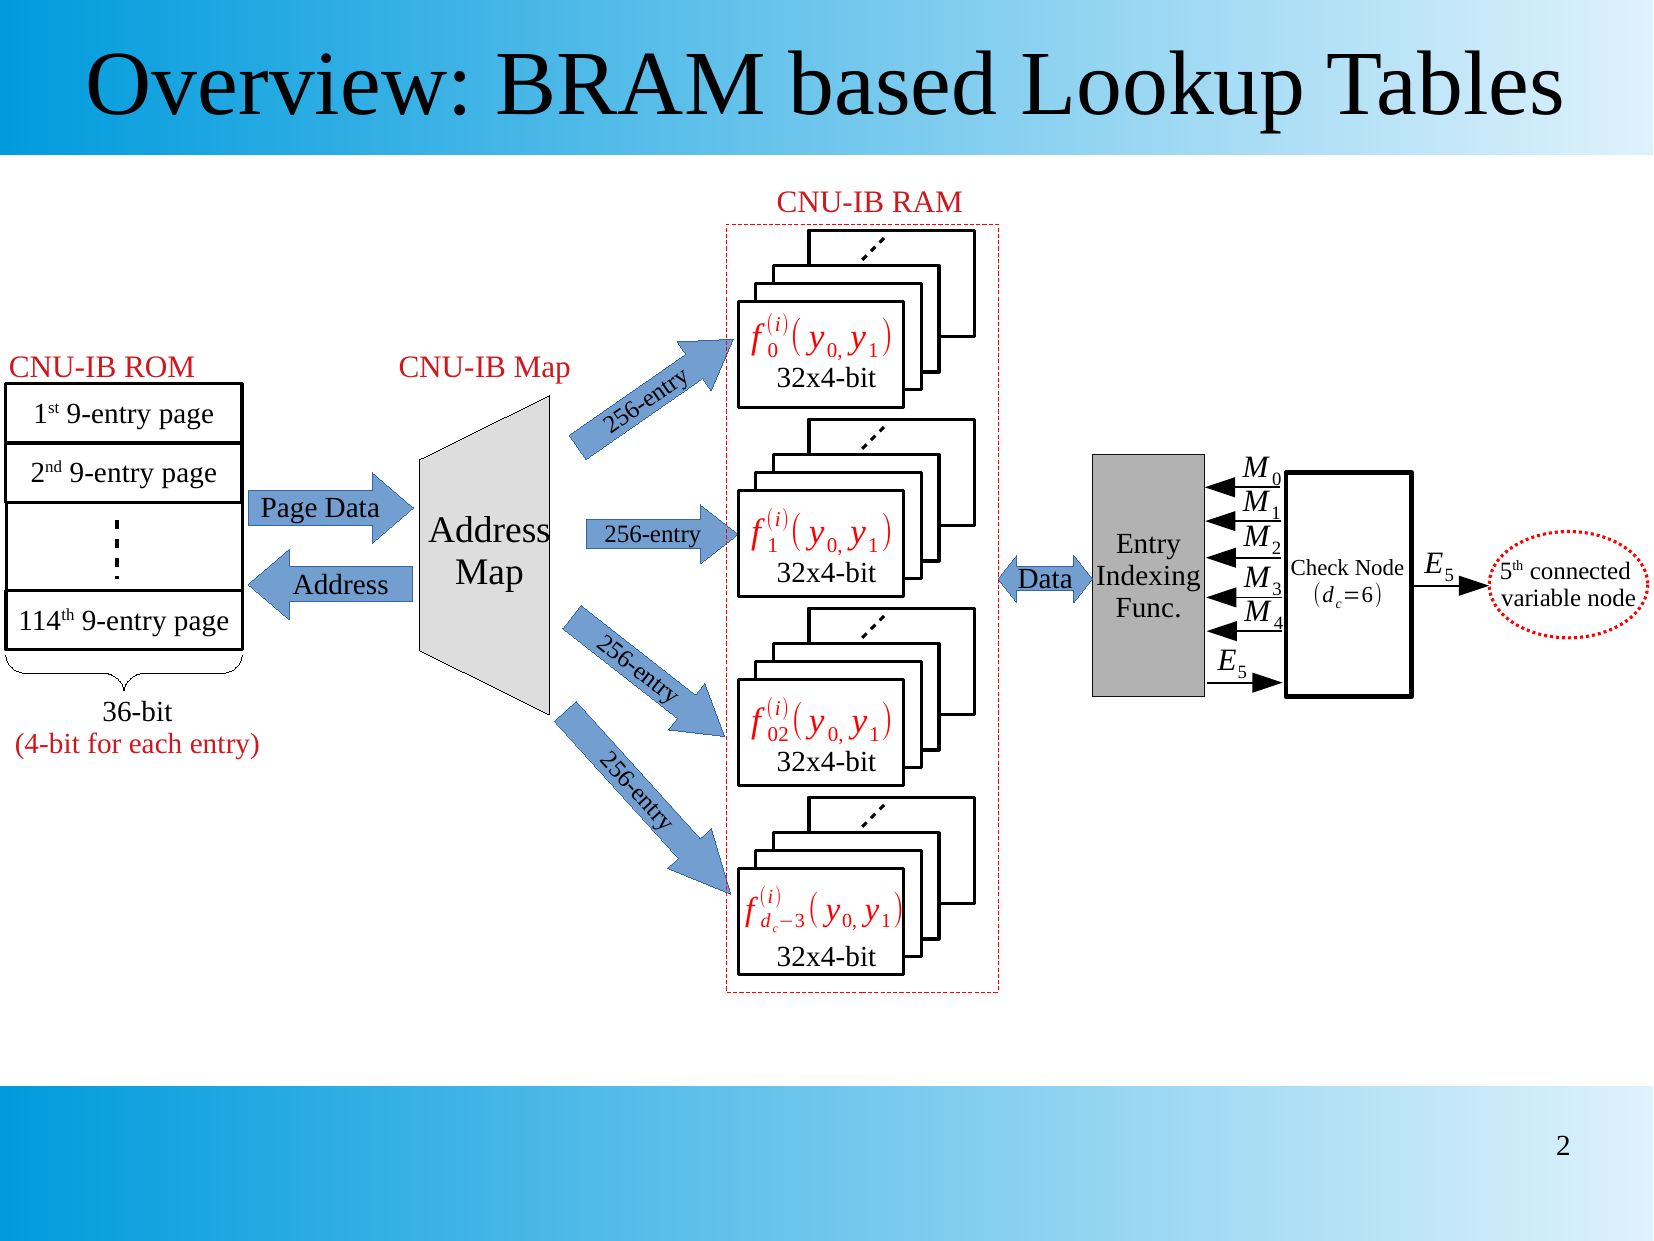

# Overview: BRAM based Lookup Tables
CNU-IB RAM
32x4-bit
32x4-bit
32x4-bit
32x4-bit
CNU-IB ROM
CNU-IB Map
256-entry
1st 9-entry page
2nd 9-entry page
Entry
Indexing
Func.
Page Data
Address
Map
256-entry
5th connected
variable node
Address
Data
114th 9-entry page
256-entry
36-bit
(4-bit for each entry)
256-entry
2